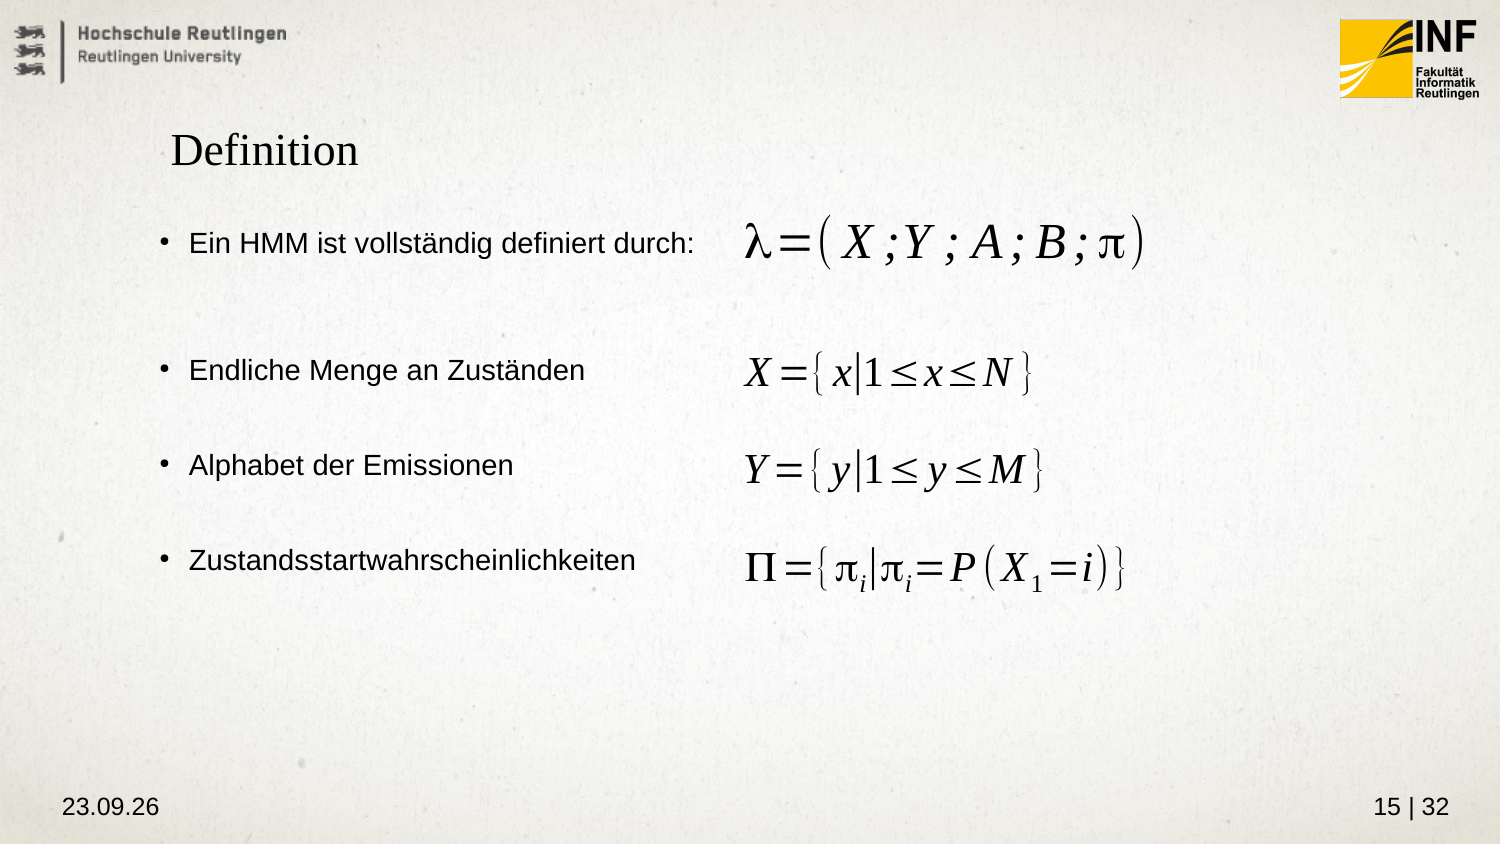

# Definition
Ein HMM ist vollständig definiert durch:
Endliche Menge an Zuständen
Alphabet der Emissionen
Zustandsstartwahrscheinlichkeiten